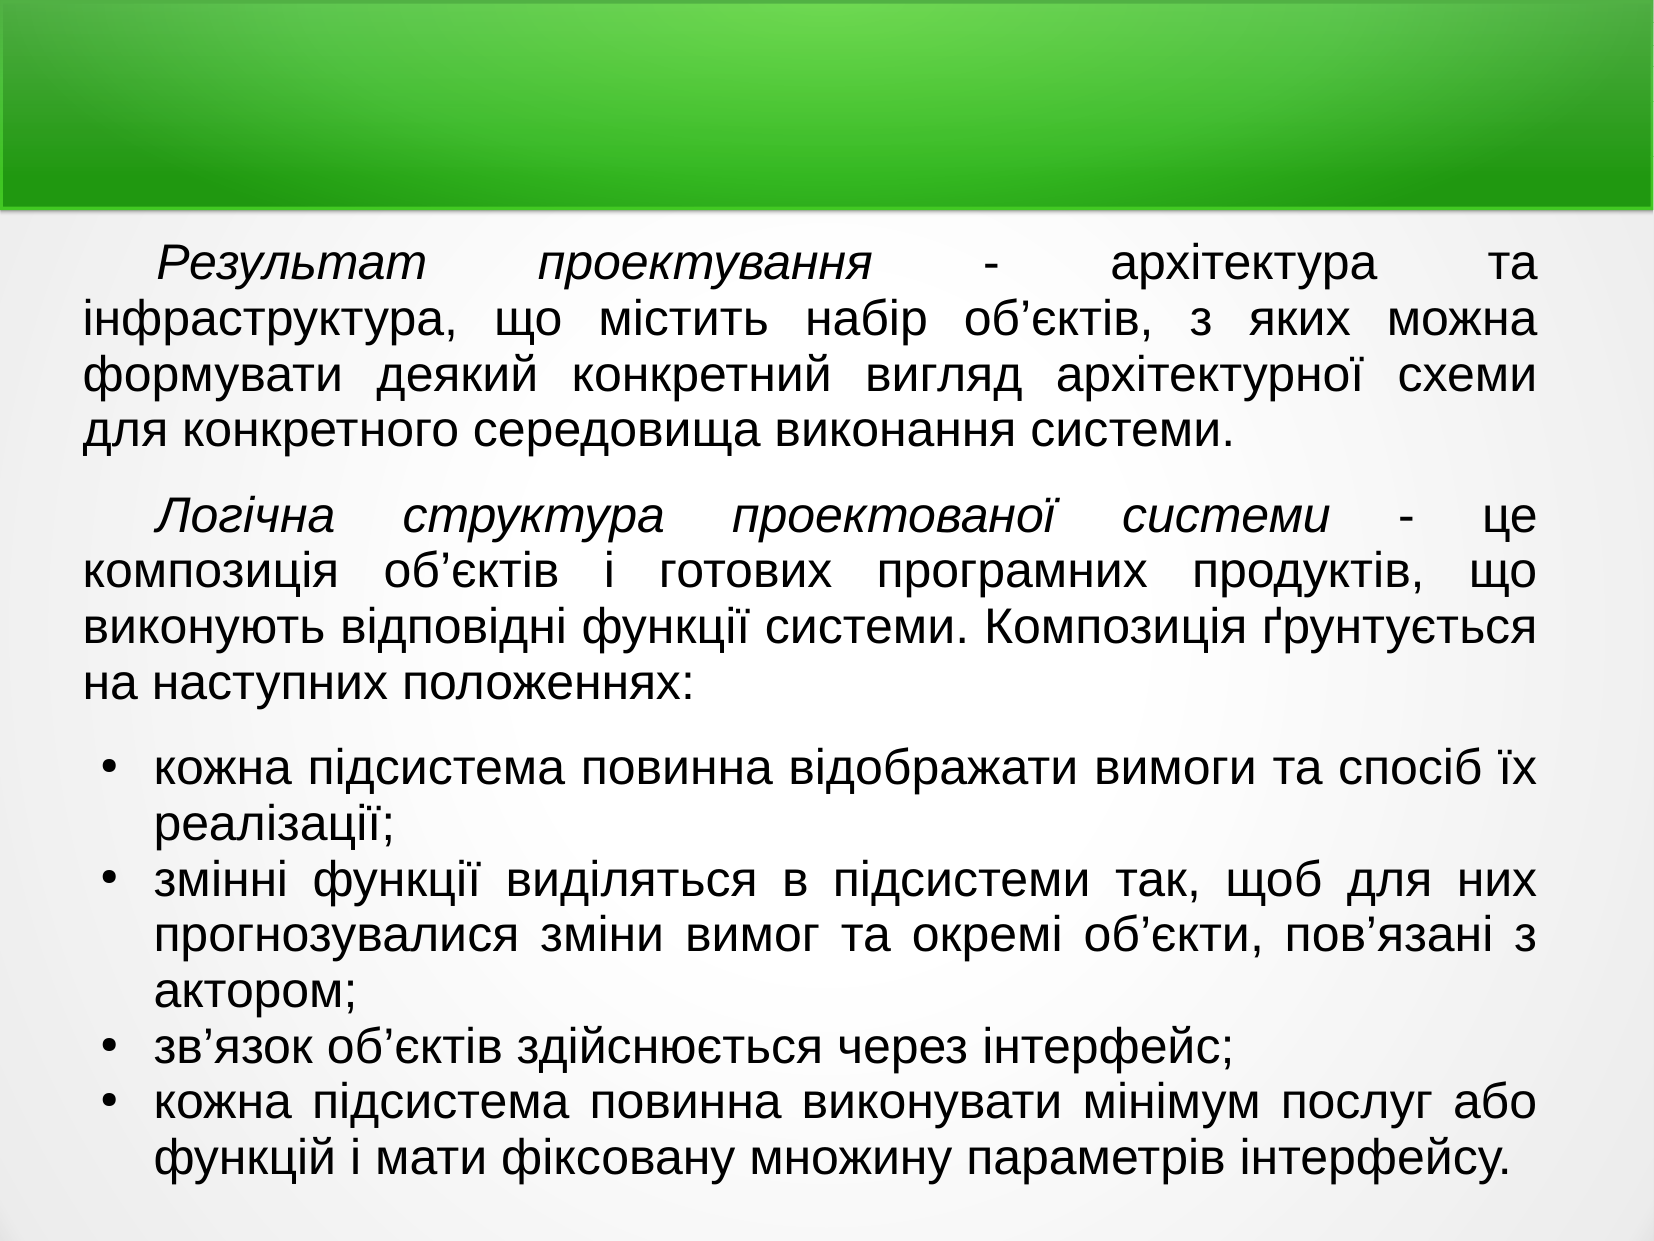

#
	Результат проектування - архітектура та інфраструктура, що містить набір об’єктів, з яких можна формувати деякий конкретний вигляд архітектурної схеми для конкретного середовища виконання сис­теми.
	Логічна структура проектованої системи - це композиція об’єктів і готових програмних продуктів, що виконують відповідні функції системи. Композиція ґрунтується на наступних положеннях:
кожна підсистема повинна відображати вимоги та спосіб їх реалізації;
змінні функції виділяться в підсистеми так, щоб для них про­гнозувалися зміни вимог та окремі об’єкти, пов’язані з актором;
зв’язок об’єктів здійснюється через інтерфейс;
кожна підсистема повинна виконувати мінімум послуг або функцій і мати фіксовану множину параметрів інтерфейсу.